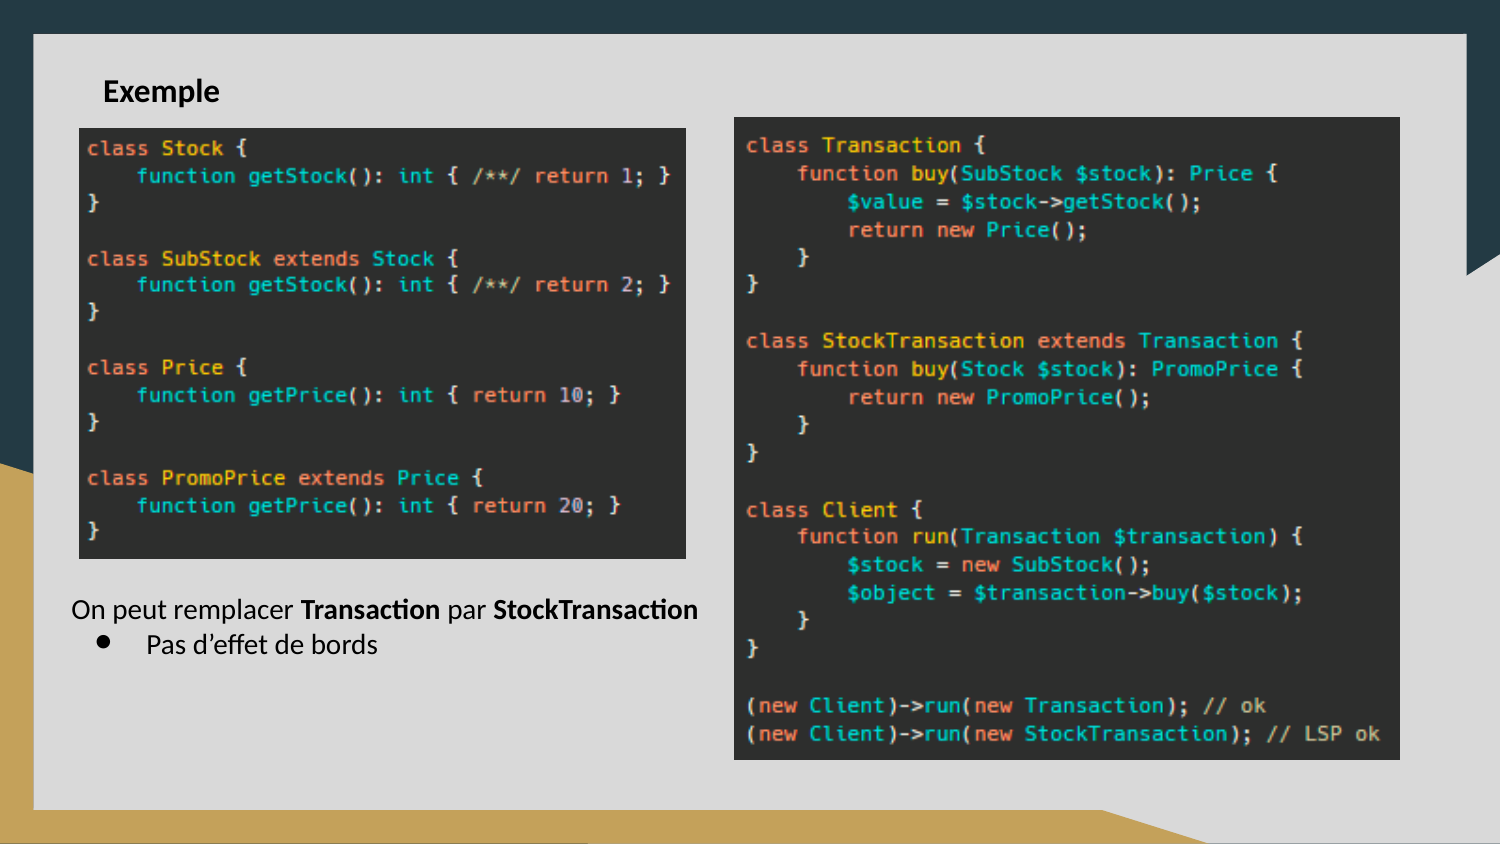

Exemple
On peut remplacer Transaction par StockTransaction
Pas d’effet de bords